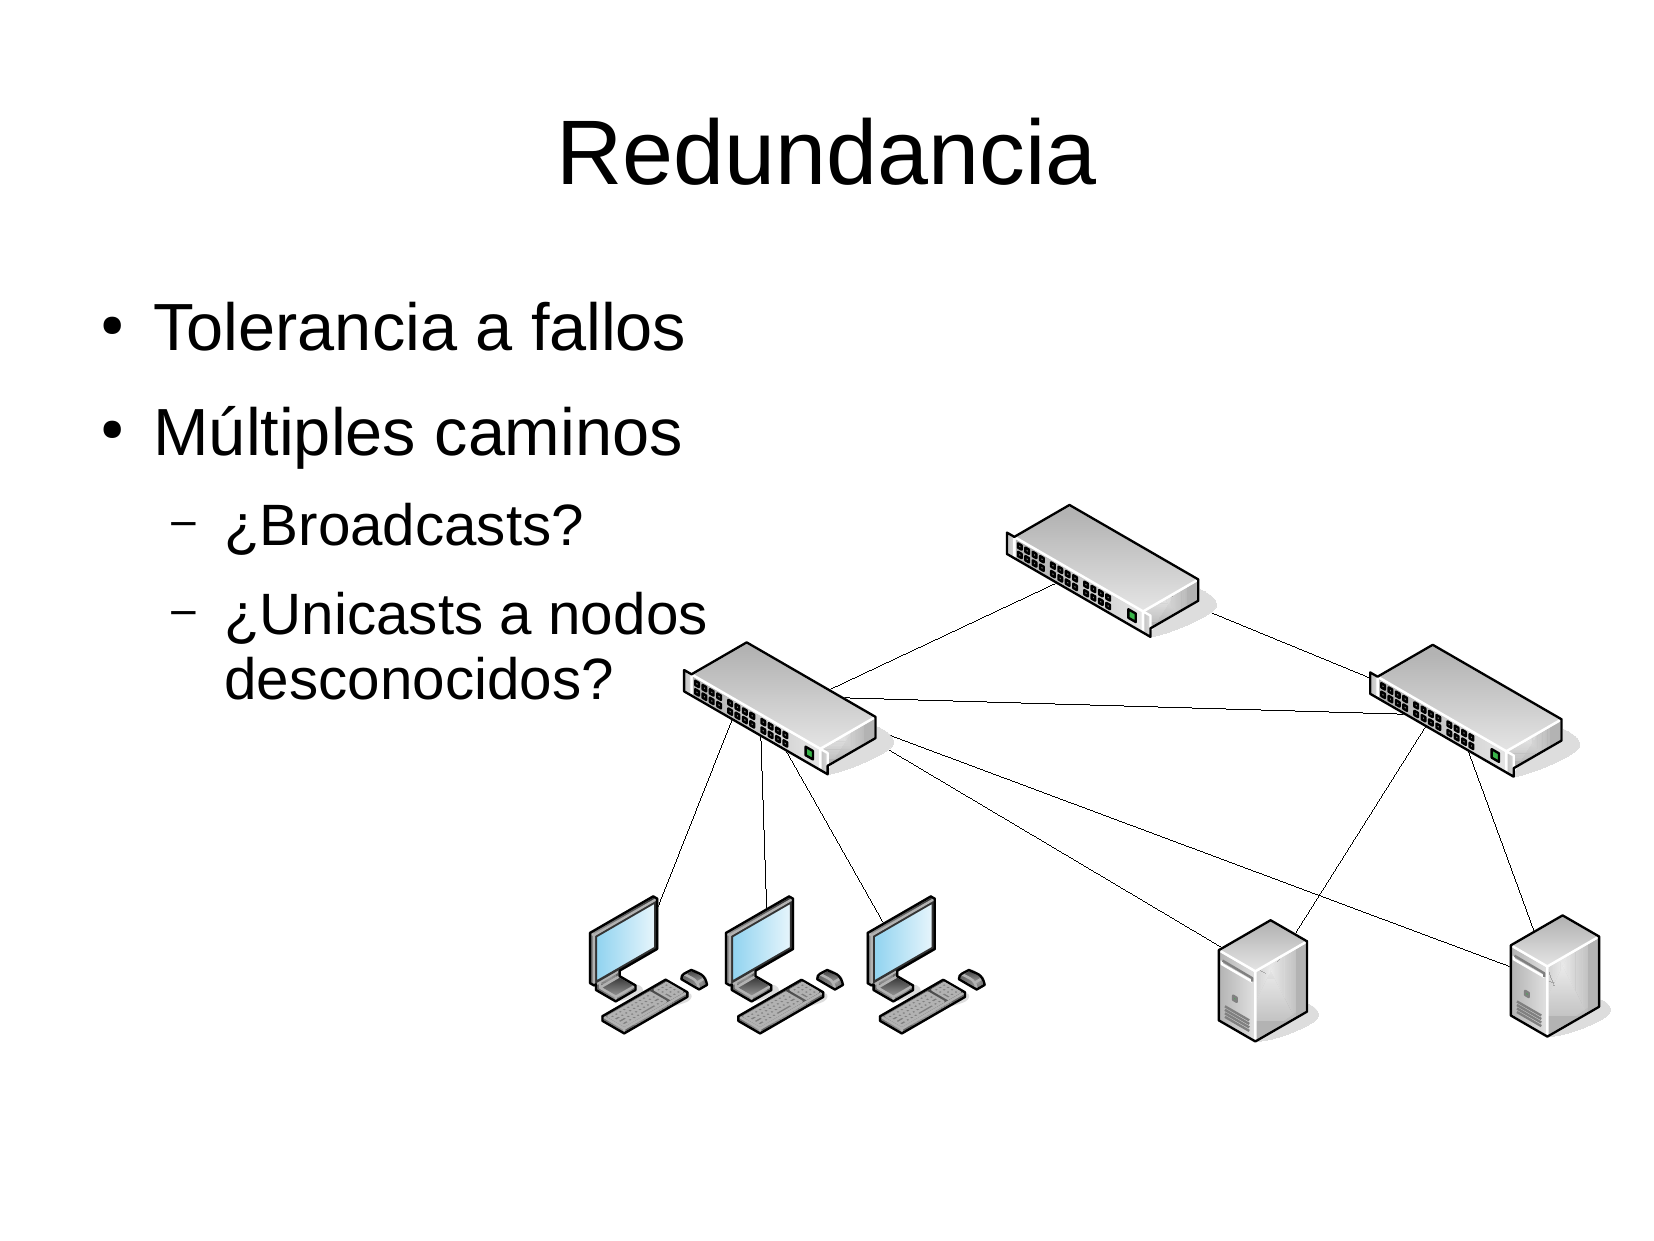

# Redundancia
Tolerancia a fallos
Múltiples caminos
¿Broadcasts?
¿Unicasts a nodos desconocidos?